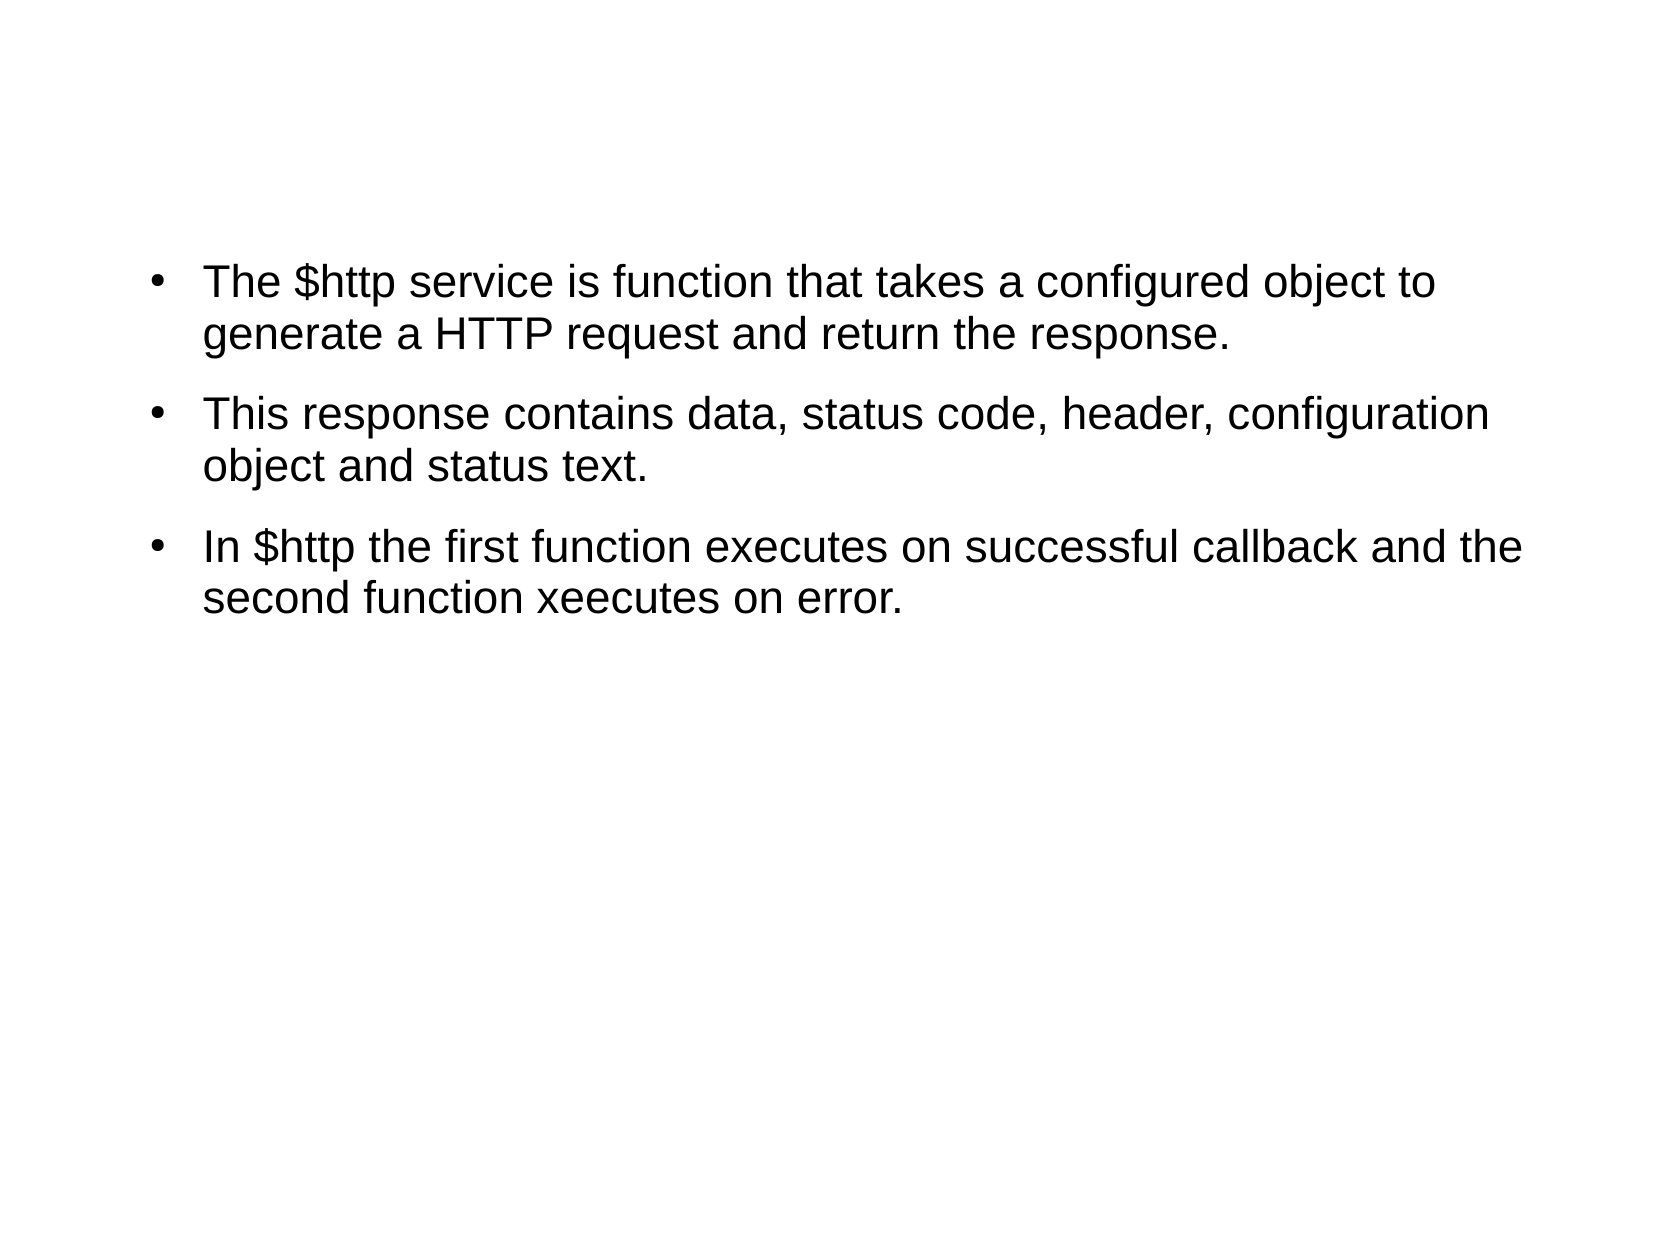

#
The $http service is function that takes a configured object to generate a HTTP request and return the response.
This response contains data, status code, header, configuration object and status text.
In $http the first function executes on successful callback and the second function xeecutes on error.